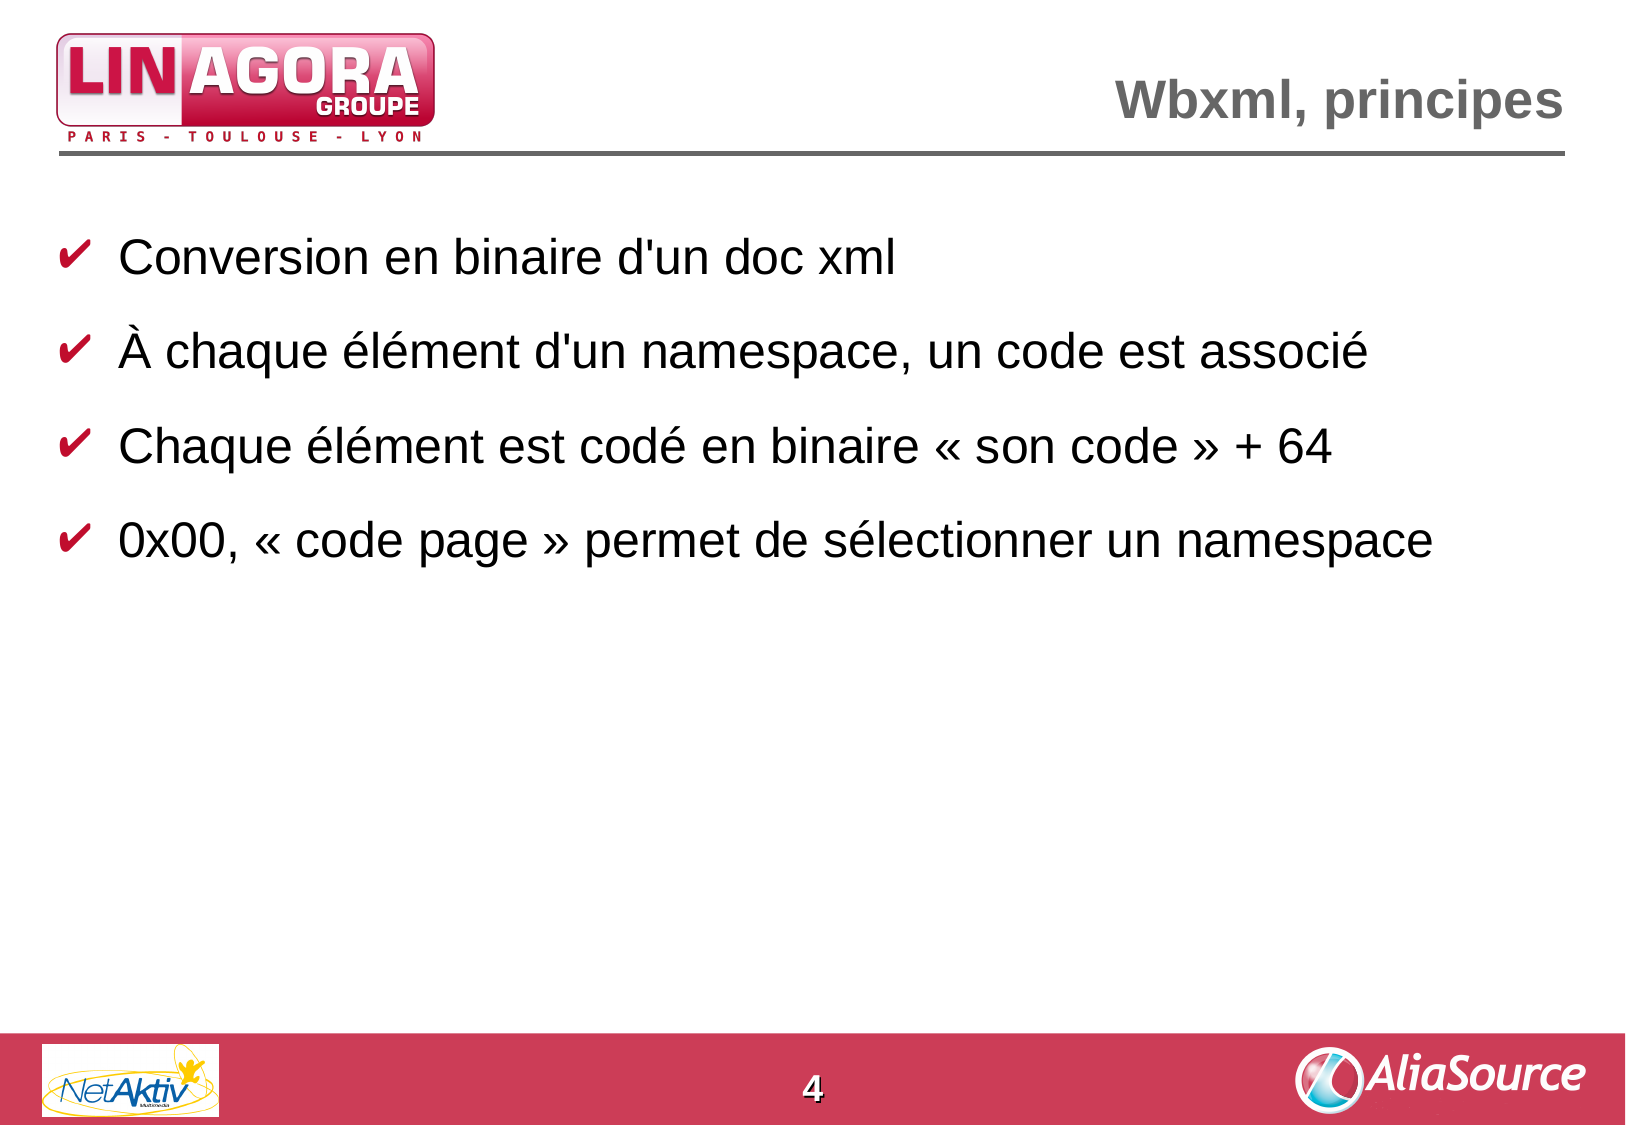

# Wbxml, principes
Conversion en binaire d'un doc xml
À chaque élément d'un namespace, un code est associé
Chaque élément est codé en binaire « son code » + 64
0x00, « code page » permet de sélectionner un namespace